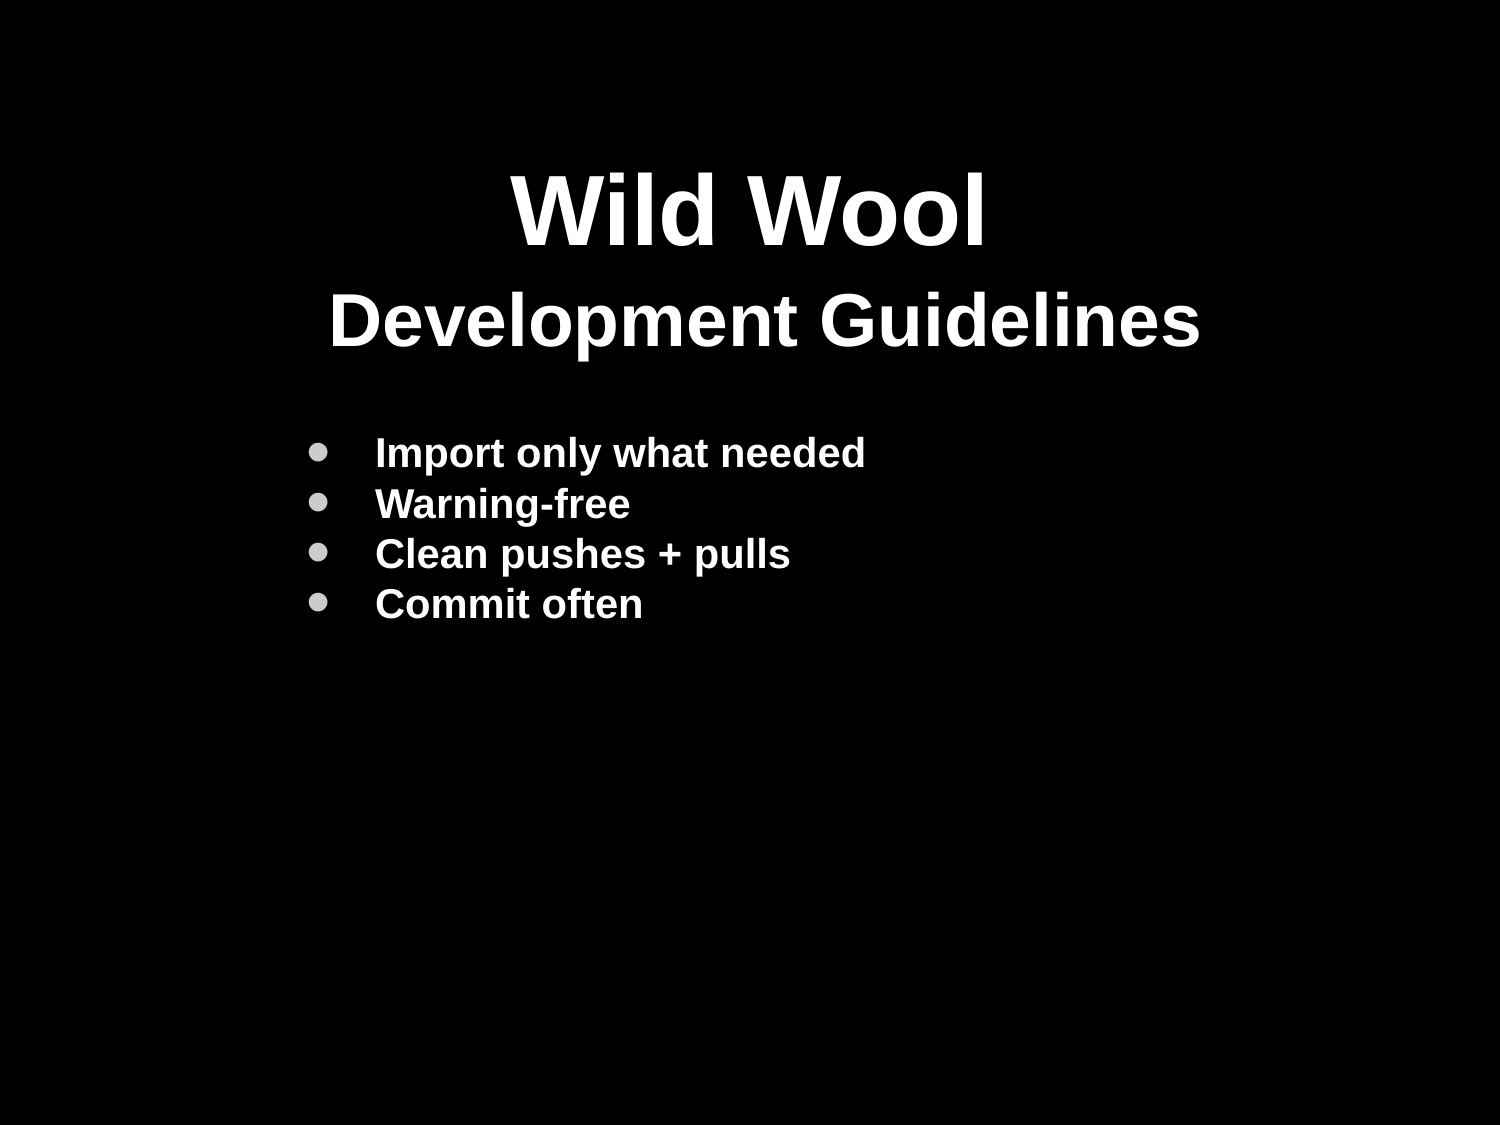

Development Guidelines
# Wild Wool
Import only what needed
Warning-free
Clean pushes + pulls
Commit often